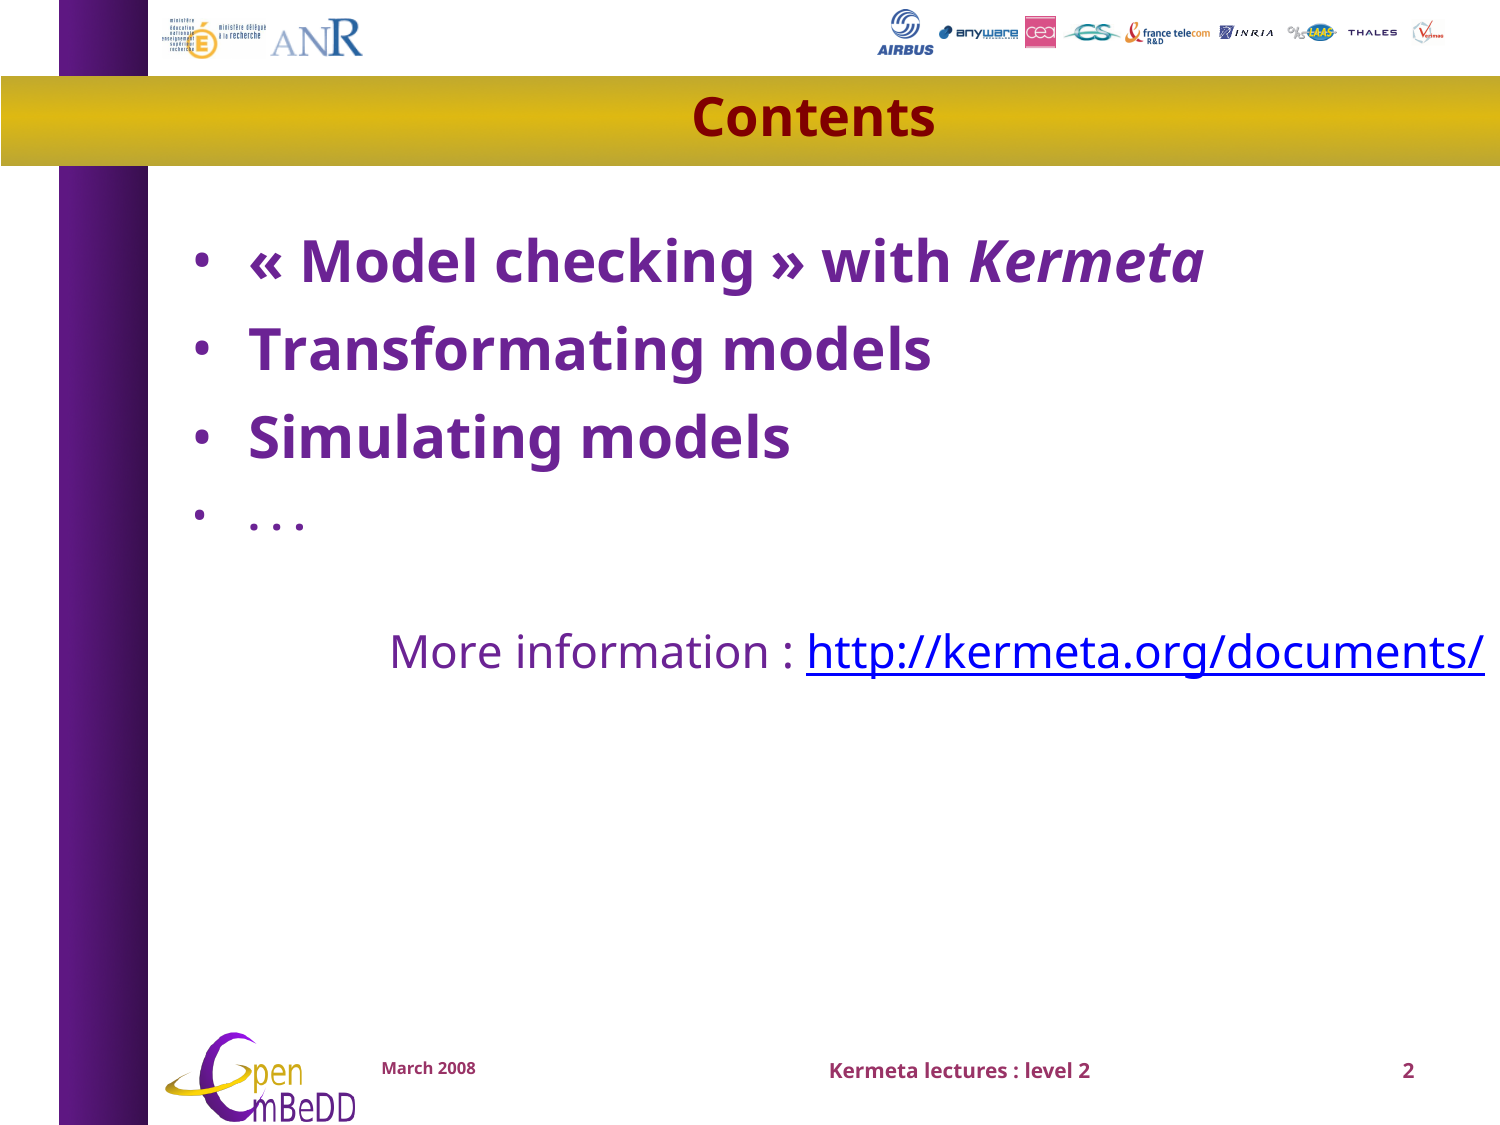

# Contents
« Model checking » with Kermeta
Transformating models
Simulating models
. . .
More information : http://kermeta.org/documents/
Kermeta lectures : level 2
March 2008